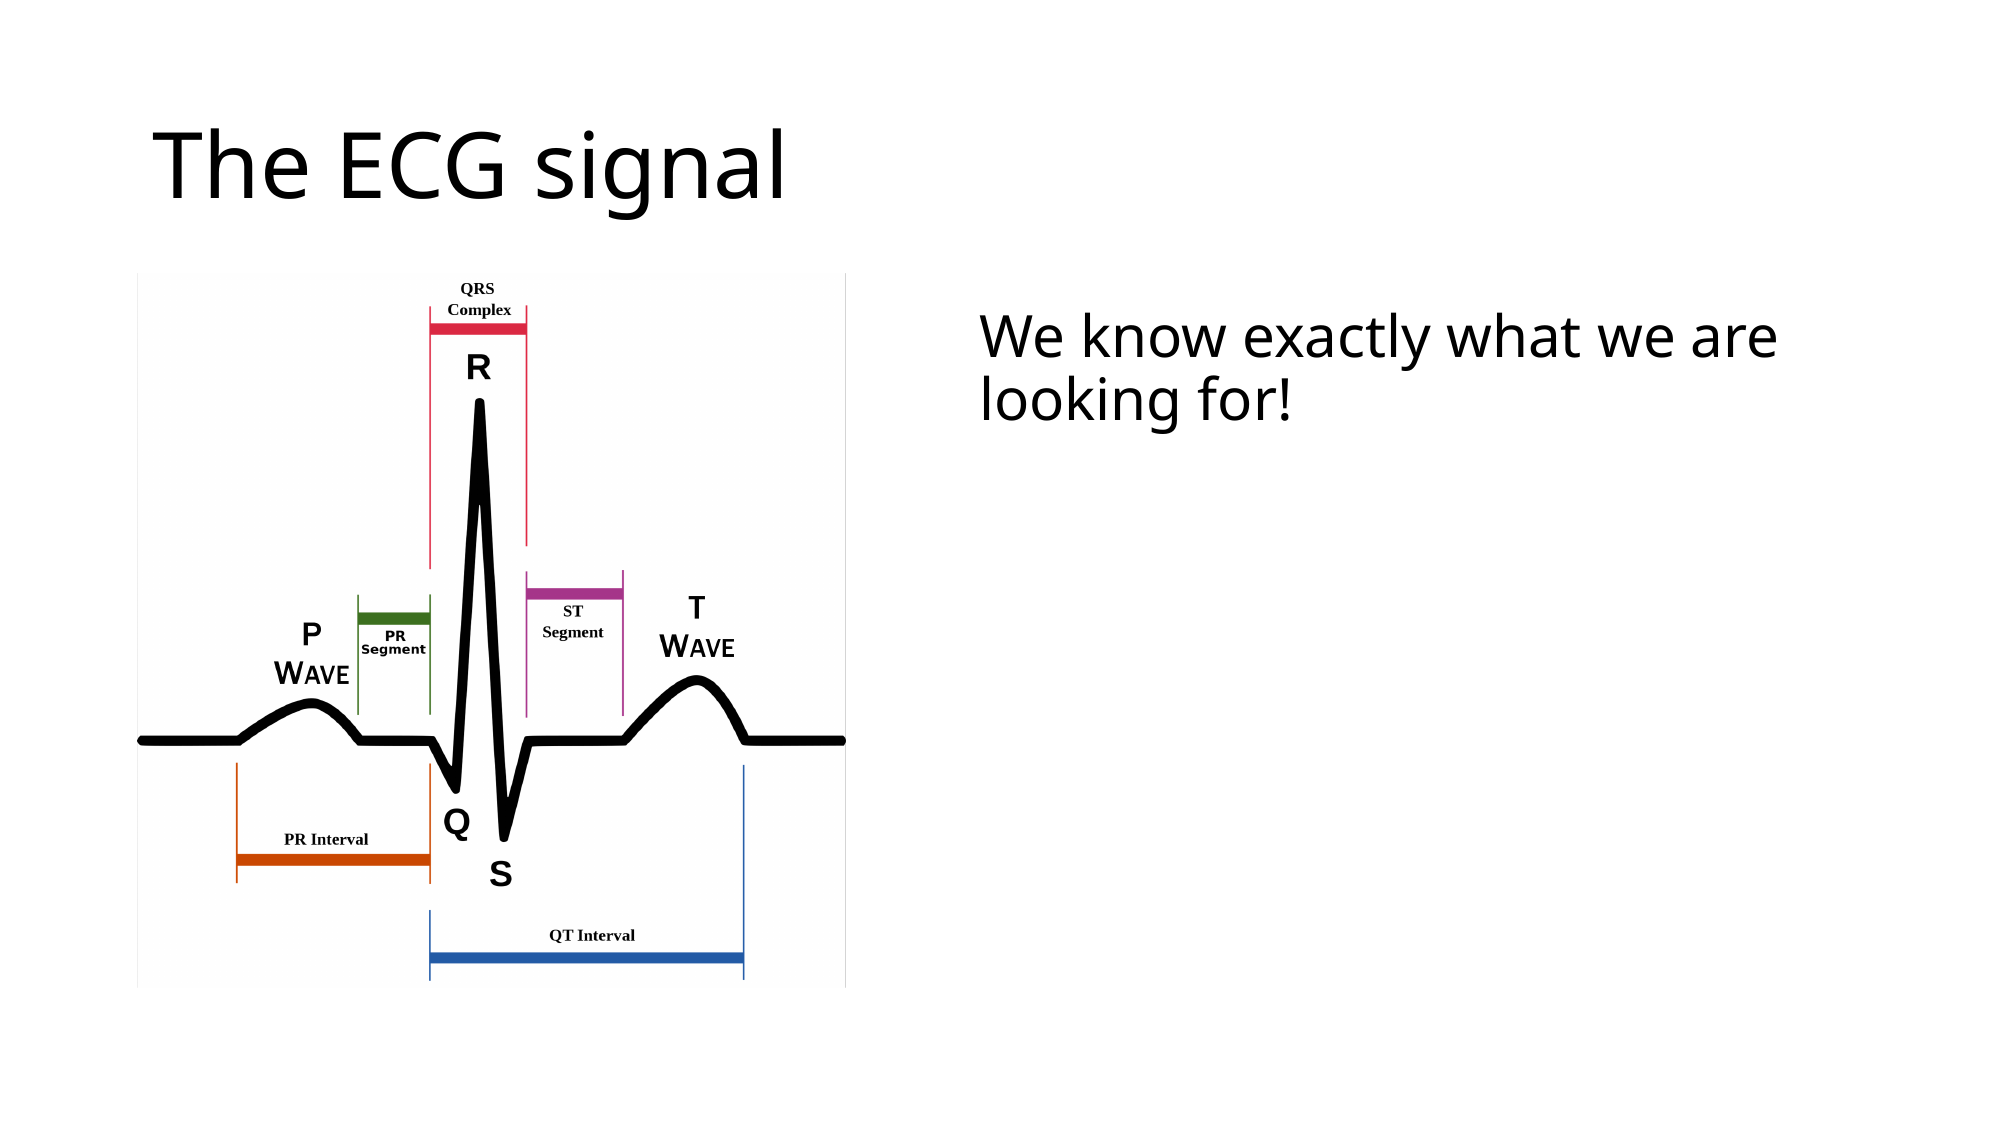

# The ECG signal
We know exactly what we are looking for!